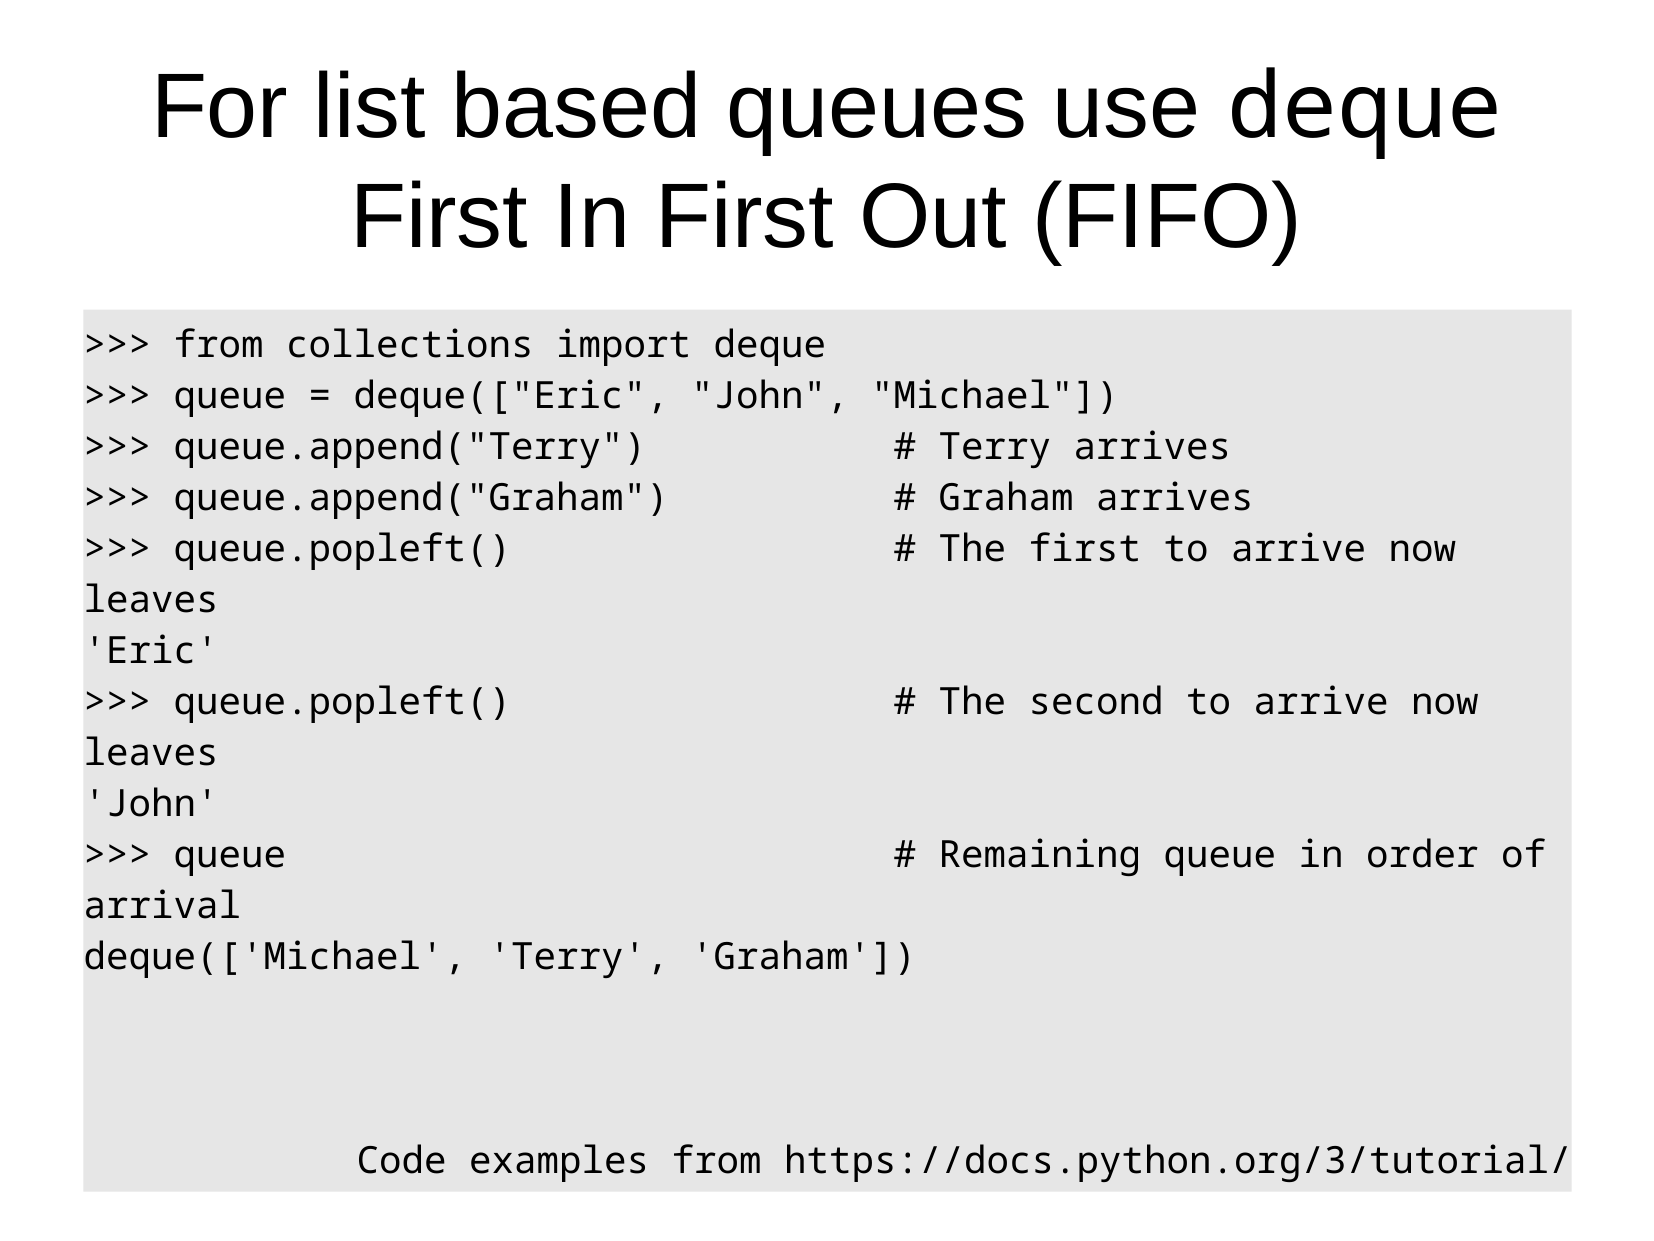

# For list based queues use deque First In First Out (FIFO)
>>> from collections import deque
>>> queue = deque(["Eric", "John", "Michael"])
>>> queue.append("Terry") # Terry arrives
>>> queue.append("Graham") # Graham arrives
>>> queue.popleft() # The first to arrive now leaves
'Eric'
>>> queue.popleft() # The second to arrive now leaves
'John'
>>> queue # Remaining queue in order of arrival
deque(['Michael', 'Terry', 'Graham'])
Code examples from https://docs.python.org/3/tutorial/